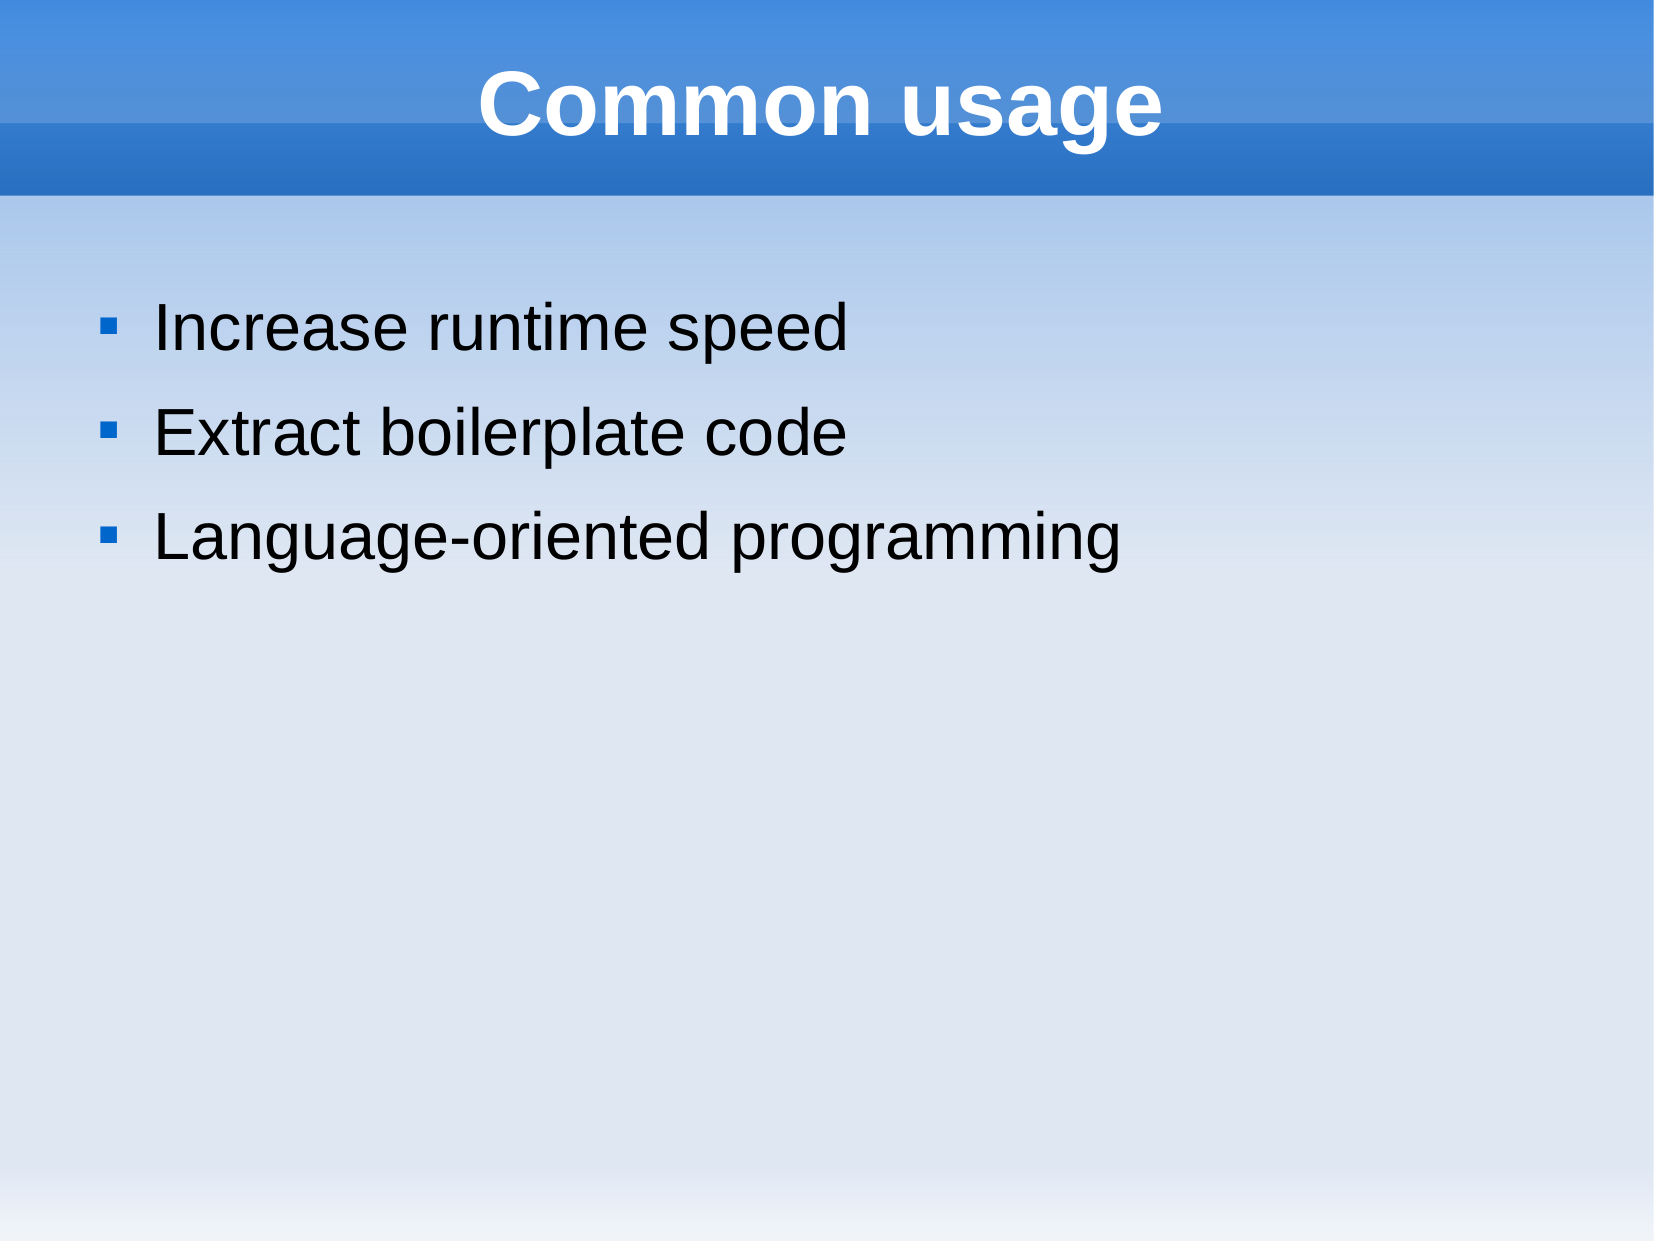

# Common usage
Increase runtime speed
Extract boilerplate code
Language-oriented programming